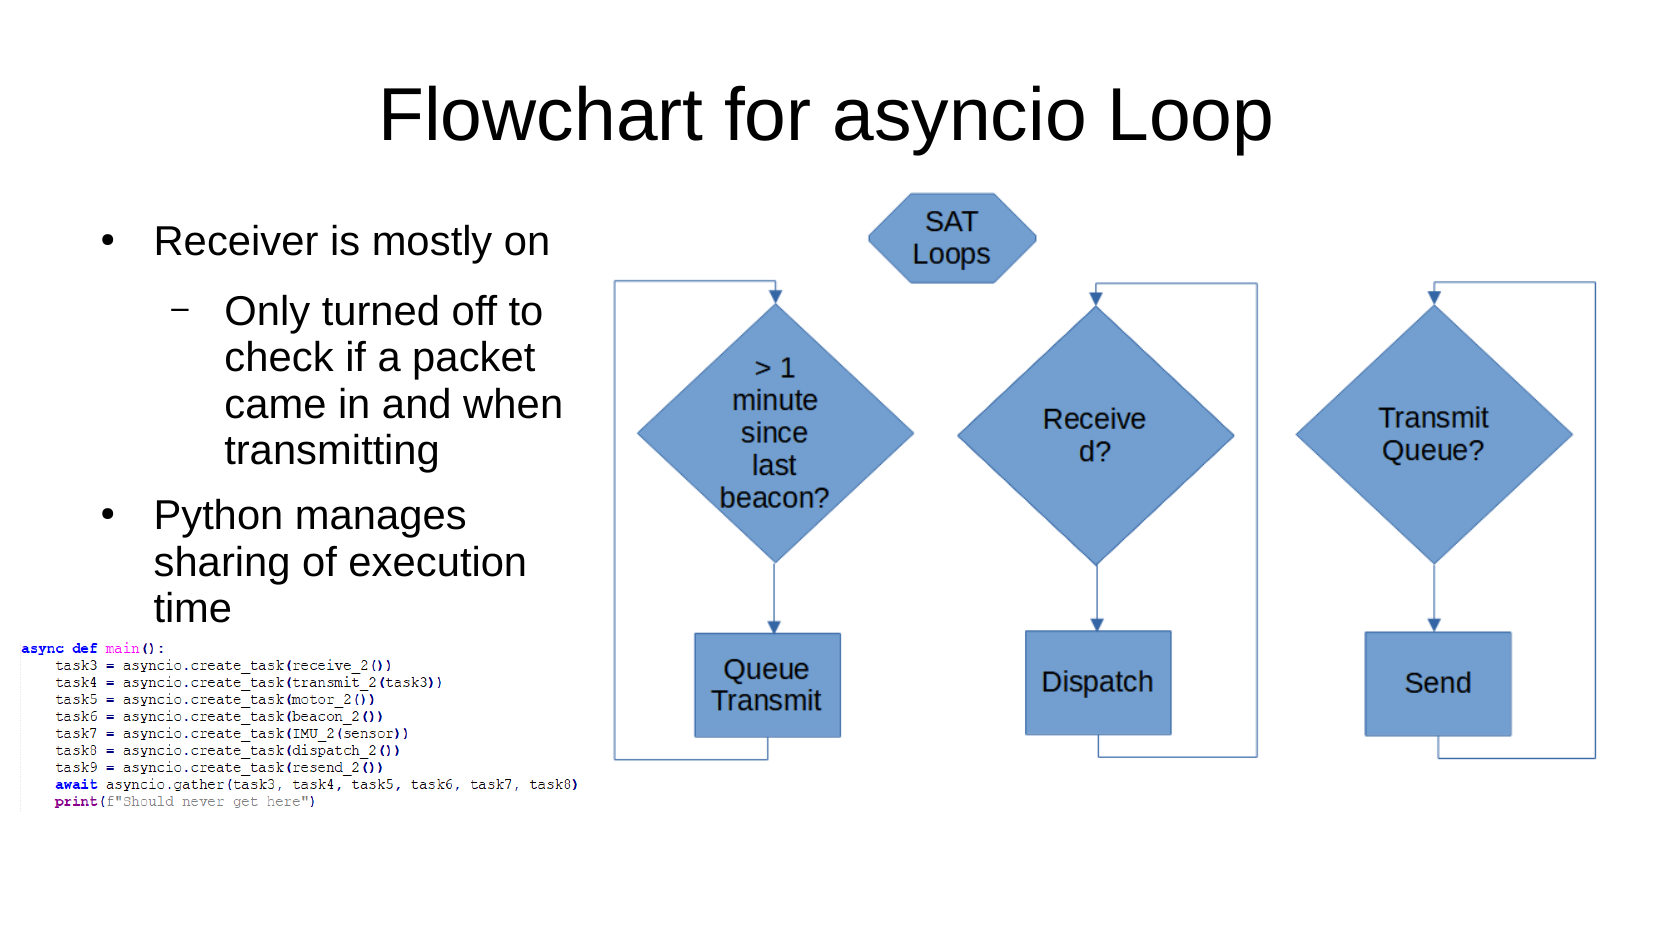

# Flowchart for asyncio Loop
Receiver is mostly on
Only turned off to check if a packet came in and when transmitting
Python manages sharing of execution time